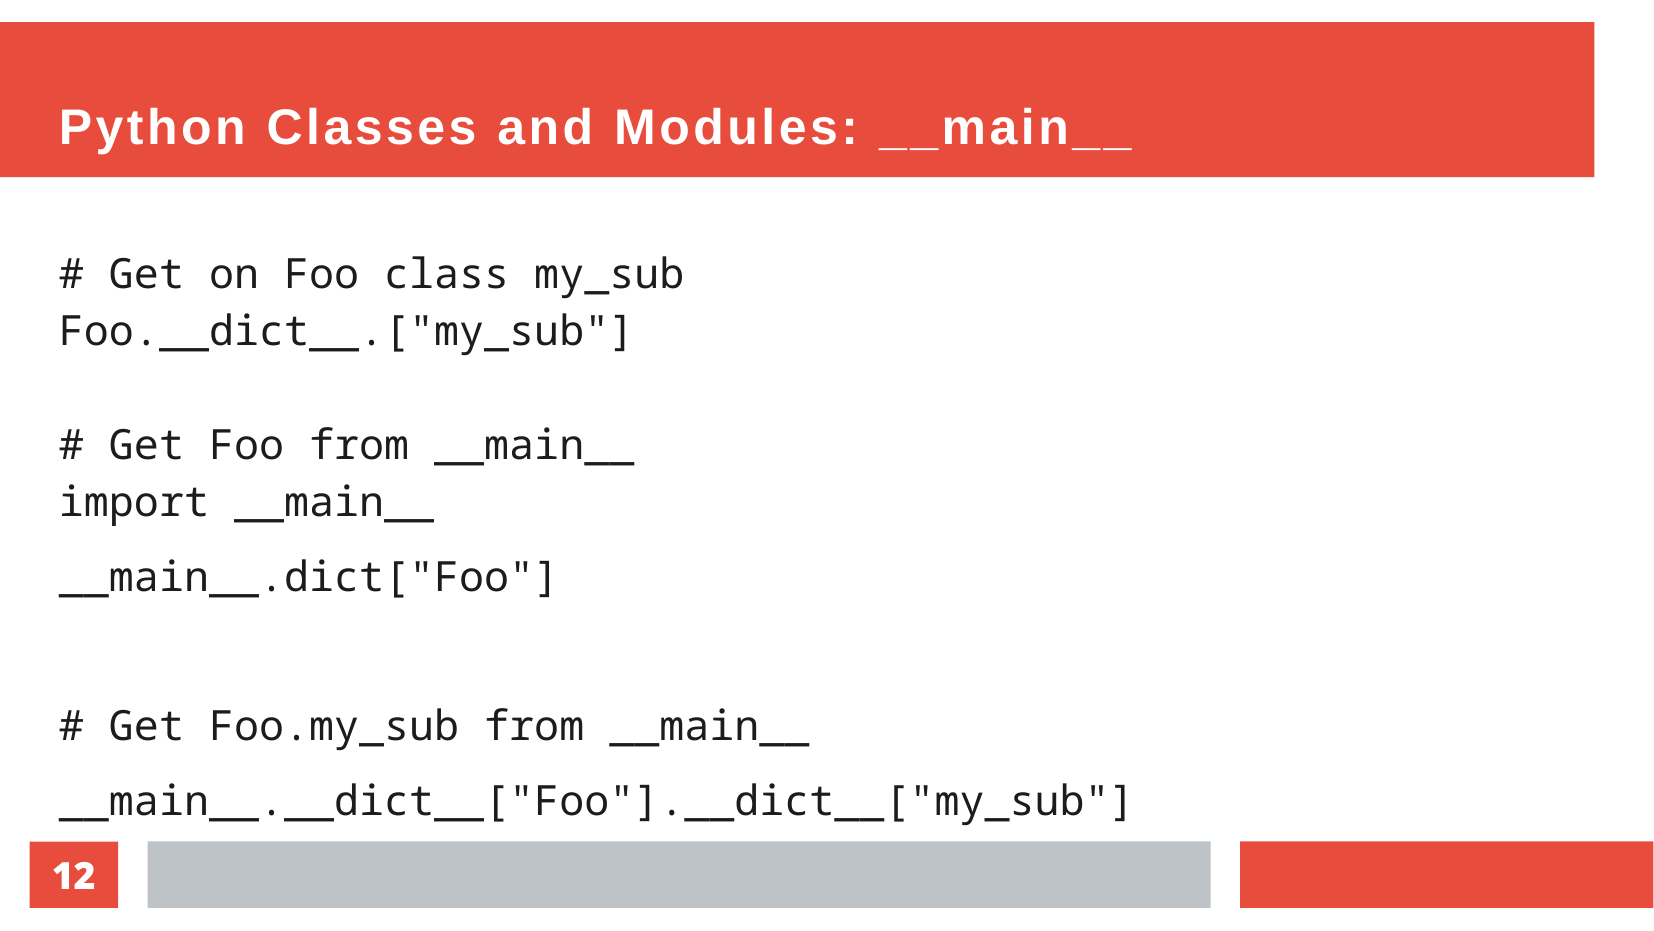

# Python Classes and Modules: __main__
# Get on Foo class my_sub
Foo.__dict__.["my_sub"]
# Get Foo from __main__
import __main__
__main__.dict["Foo"]
# Get Foo.my_sub from __main__
__main__.__dict__["Foo"].__dict__["my_sub"]
12